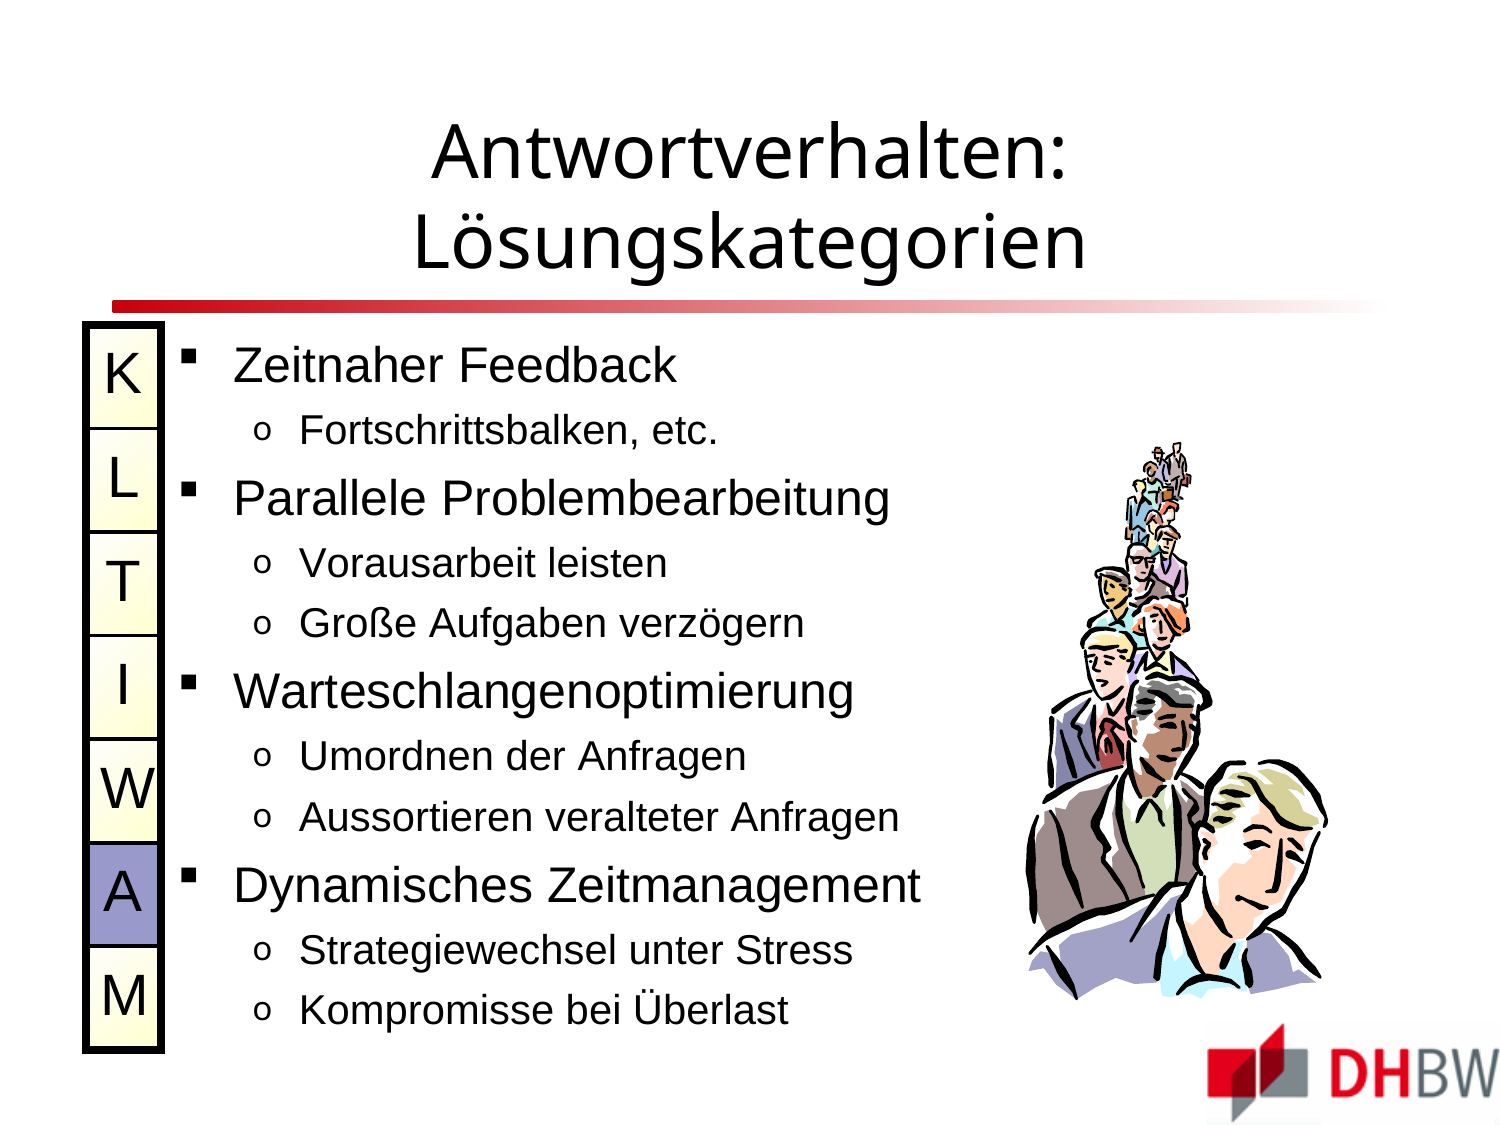

# Antwortverhalten: Lösungskategorien
| K |
| --- |
| L |
| T |
| I |
| W |
| A |
| M |
Zeitnaher Feedback
Fortschrittsbalken, etc.
Parallele Problembearbeitung
Vorausarbeit leisten
Große Aufgaben verzögern
Warteschlangenoptimierung
Umordnen der Anfragen
Aussortieren veralteter Anfragen
Dynamisches Zeitmanagement
Strategiewechsel unter Stress
Kompromisse bei Überlast